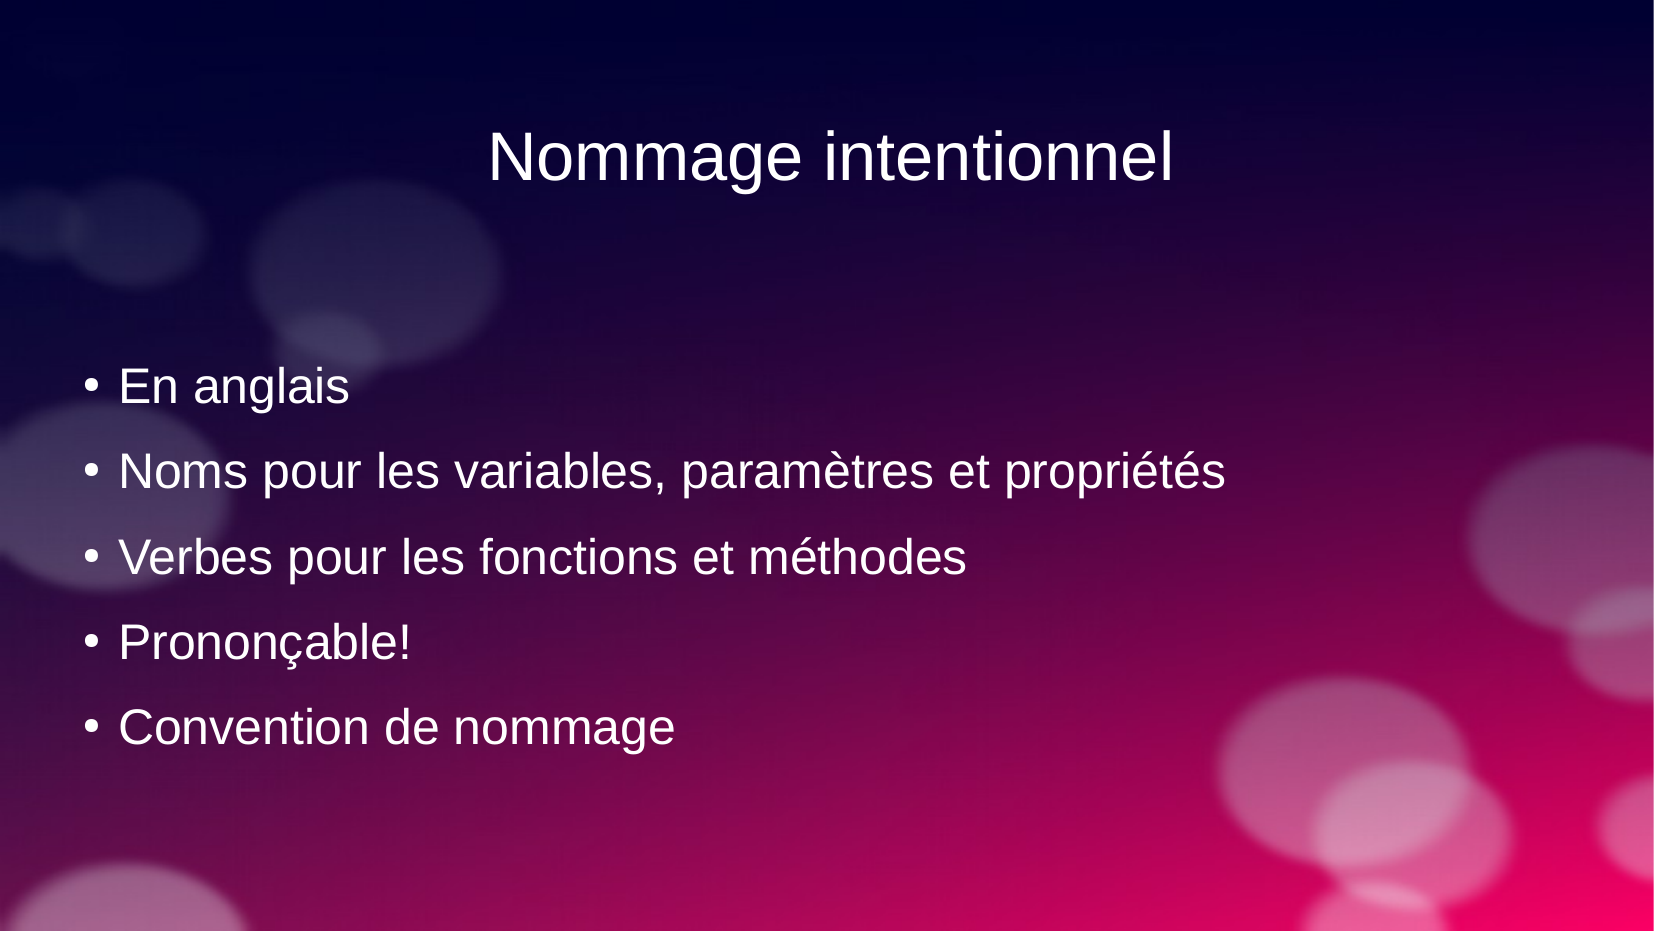

# Nommage intentionnel
En anglais
Noms pour les variables, paramètres et propriétés
Verbes pour les fonctions et méthodes
Prononçable!
Convention de nommage